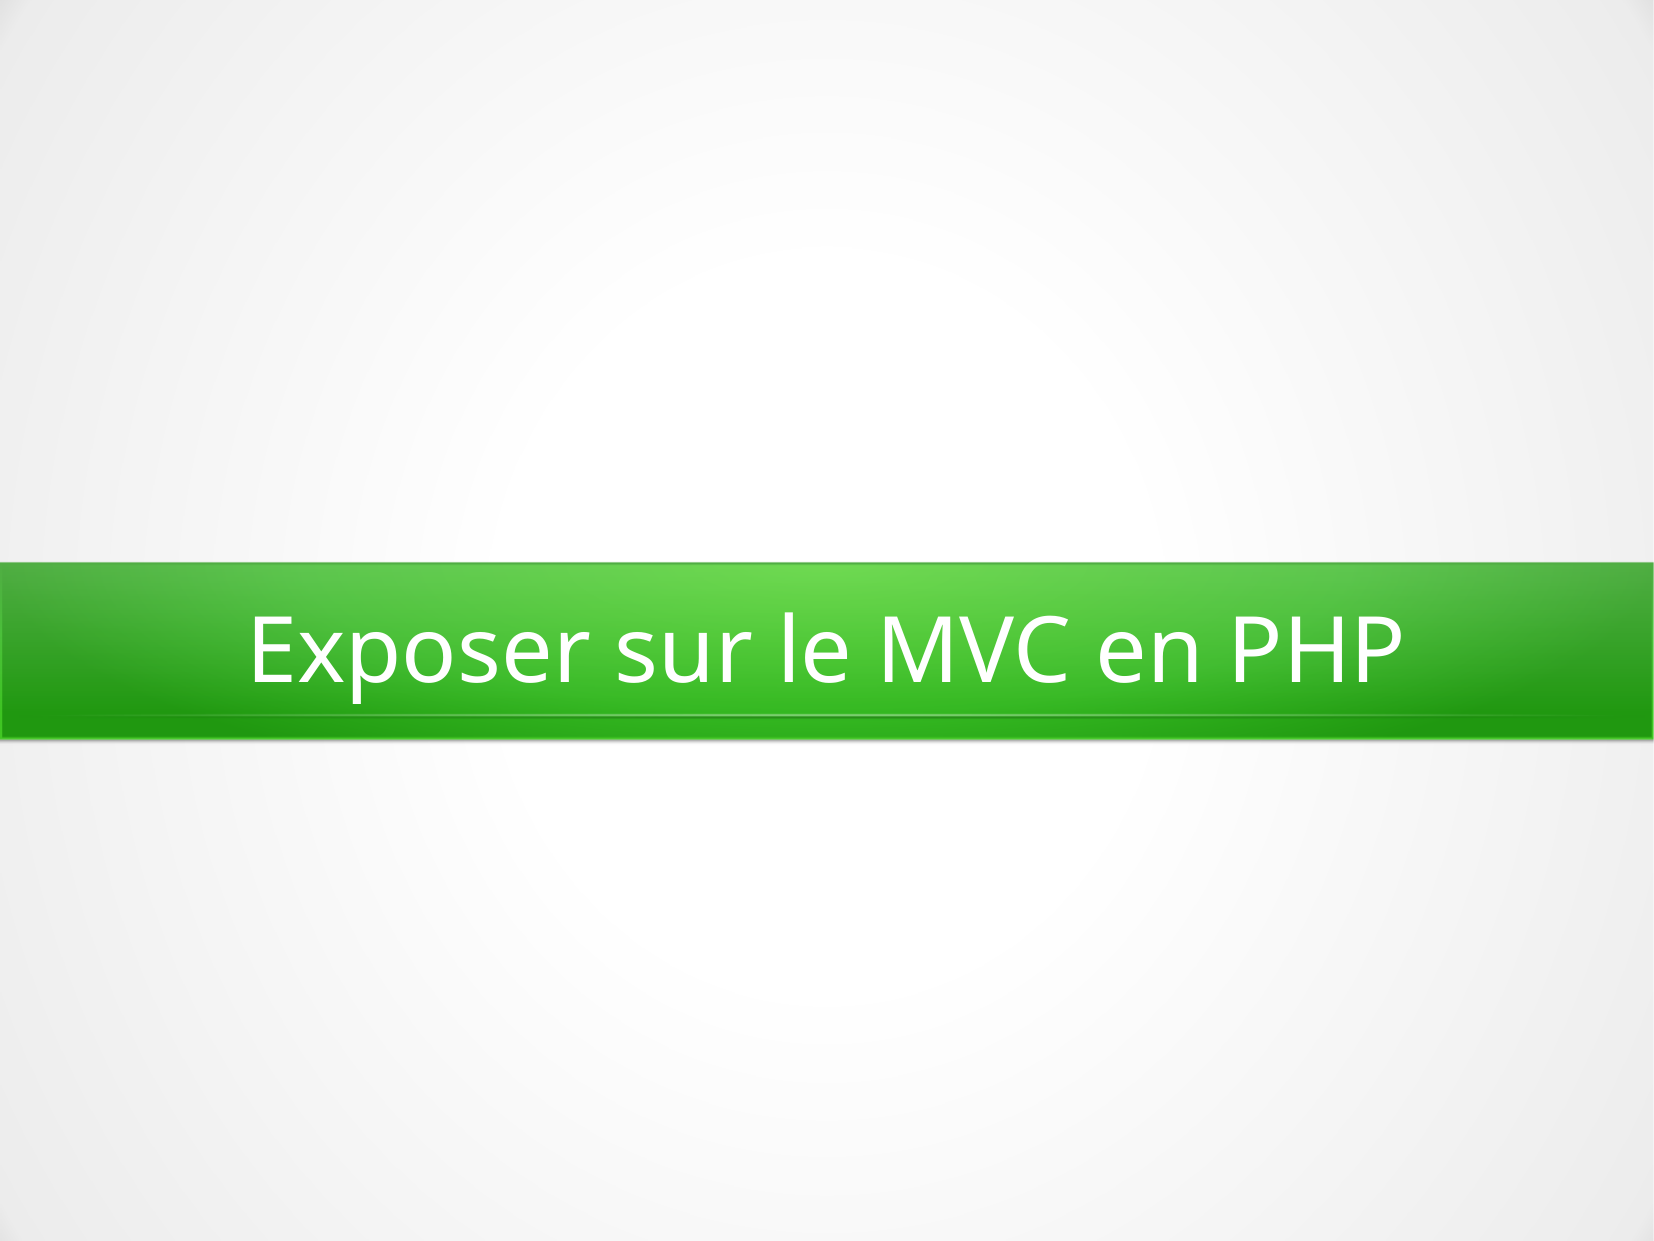

# Exposer sur le MVC en PHP